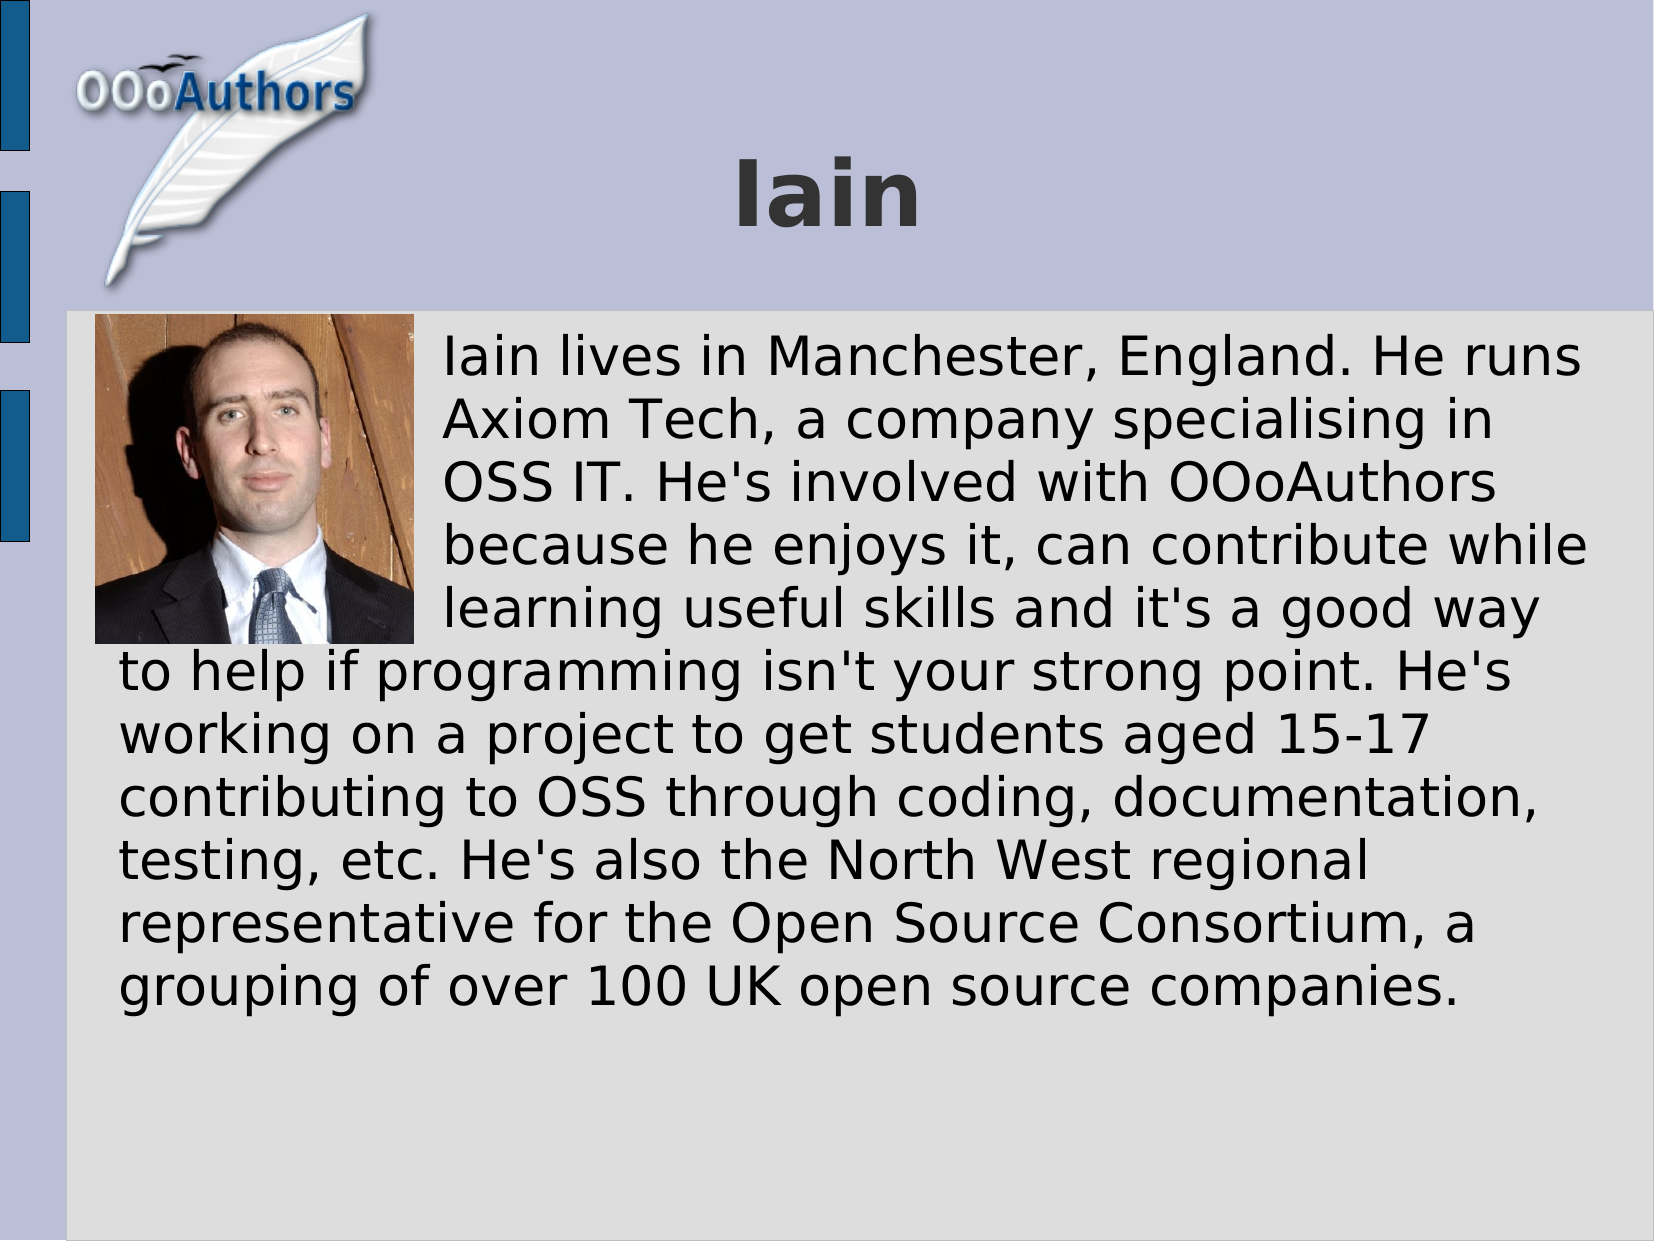

# Iain
Iain lives in Manchester, England. He runs Axiom Tech, a company specialising in OSS IT. He's involved with OOoAuthors because he enjoys it, can contribute while learning useful skills and it's a good way
to help if programming isn't your strong point. He's working on a project to get students aged 15-17 contributing to OSS through coding, documentation, testing, etc. He's also the North West regional representative for the Open Source Consortium, a grouping of over 100 UK open source companies.